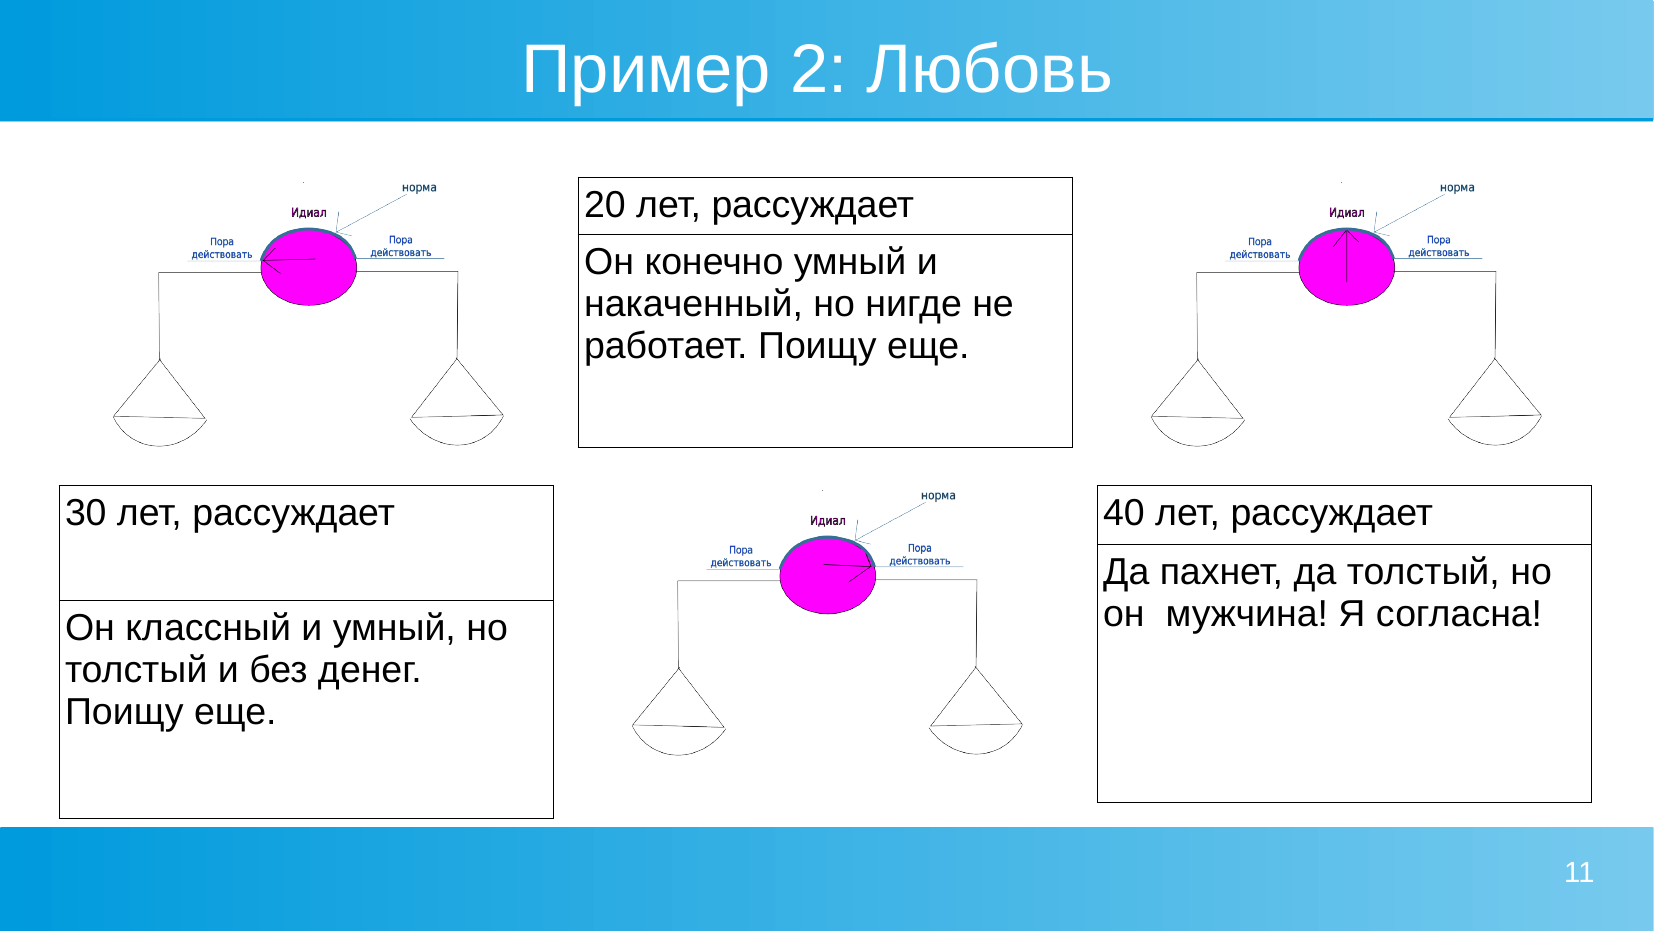

# Пример 2: Любовь
| 20 лет, рассуждает |
| --- |
| Он конечно умный и накаченный, но нигде не работает. Поищу еще. |
| 30 лет, рассуждает |
| --- |
| Он классный и умный, но толстый и без денег. Поищу еще. |
| 40 лет, рассуждает |
| --- |
| Да пахнет, да толстый, но он мужчина! Я согласна! |
11